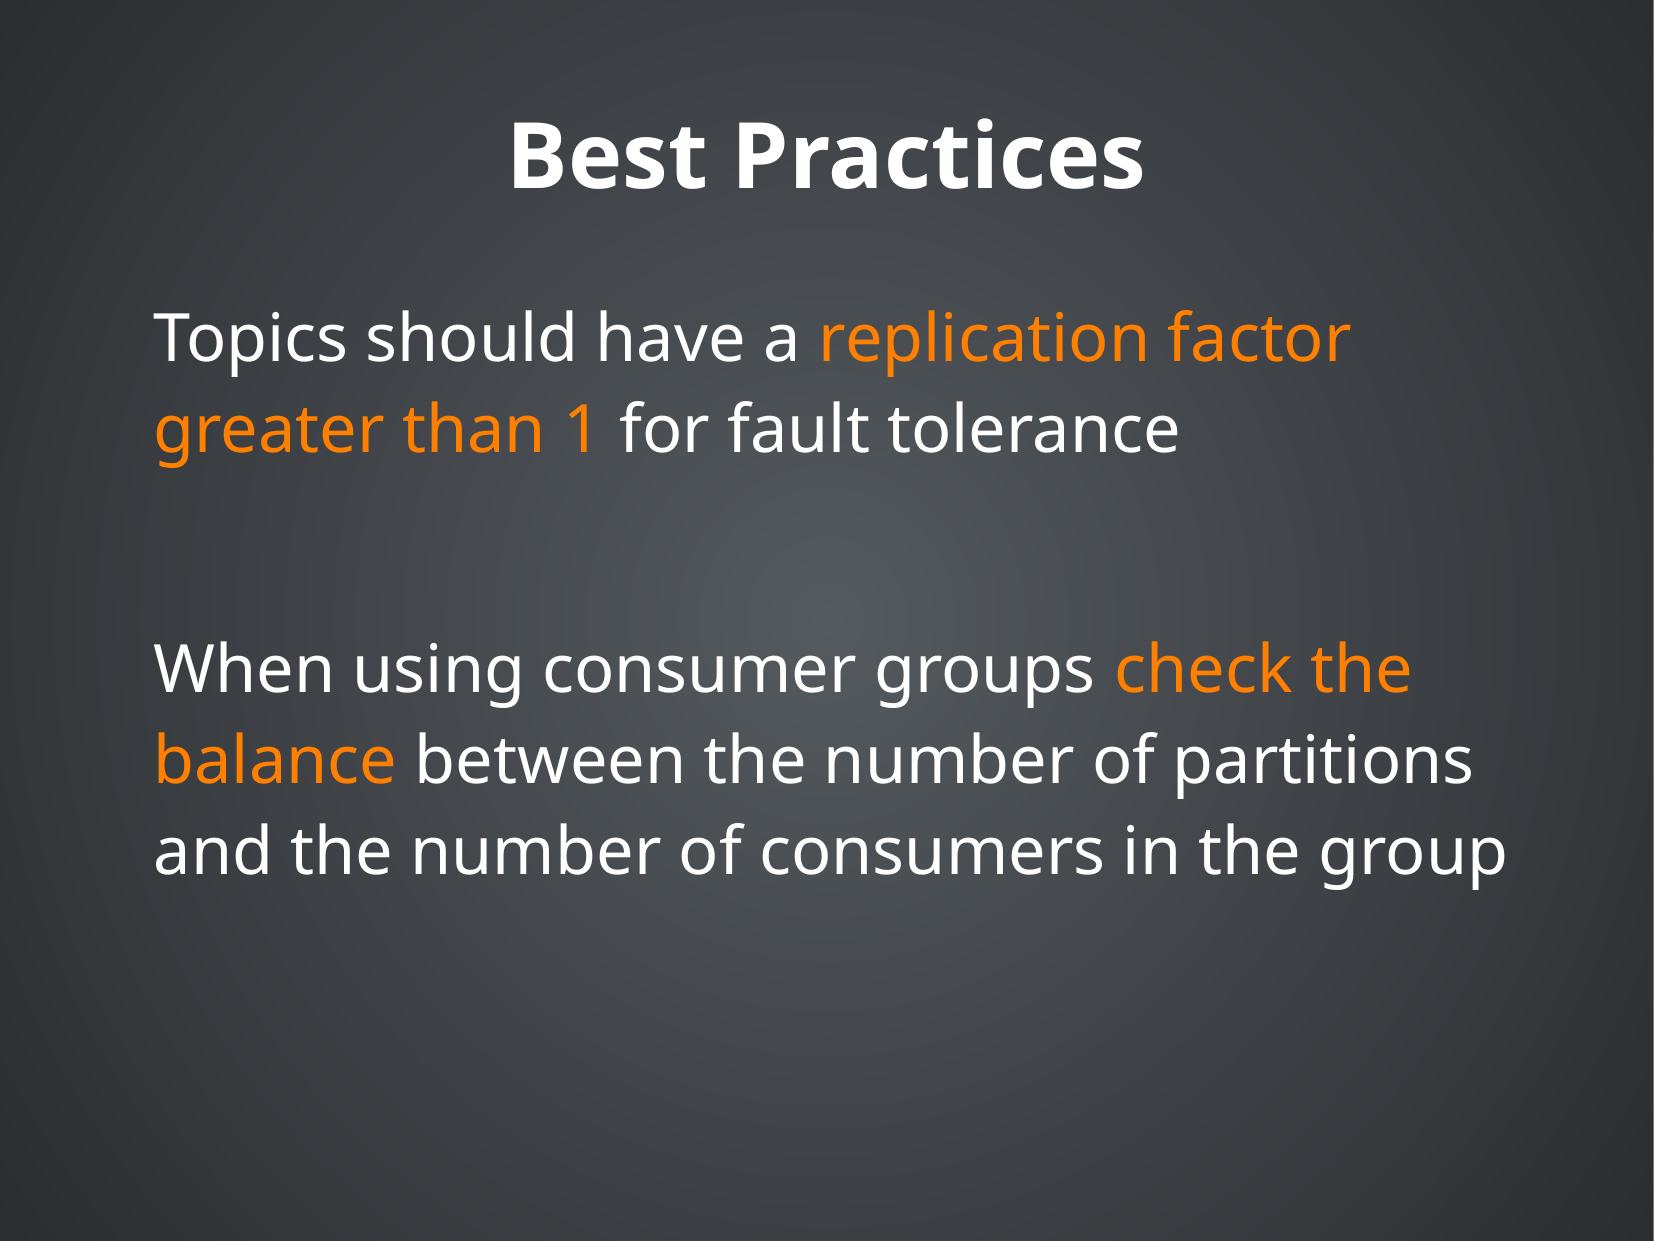

# Best Practices
Topics should have a replication factor greater than 1 for fault tolerance
When using consumer groups check the balance between the number of partitions and the number of consumers in the group